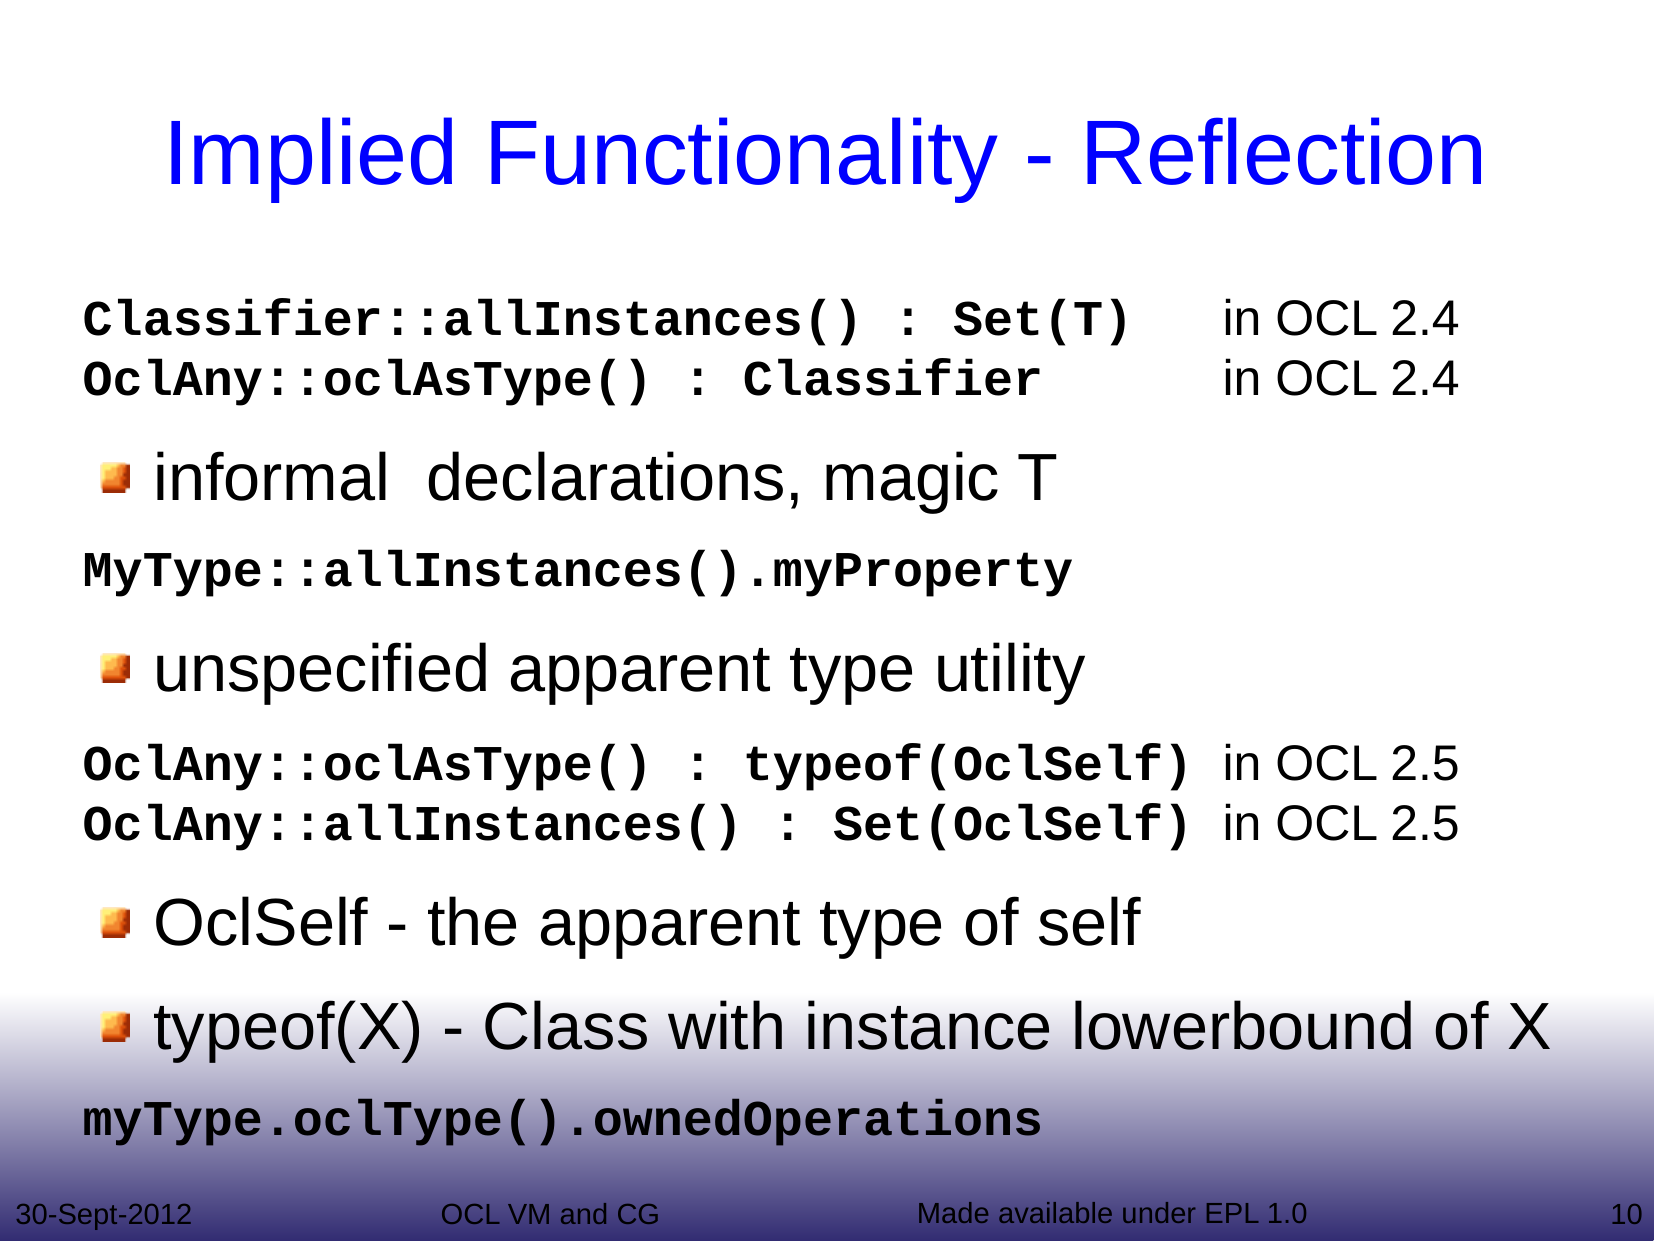

# Implied Functionality - Reflection
Classifier::allInstances() : Set(T) in OCL 2.4
OclAny::oclAsType() : Classifier in OCL 2.4
informal declarations, magic T
MyType::allInstances().myProperty
unspecified apparent type utility
OclAny::oclAsType() : typeof(OclSelf) in OCL 2.5
OclAny::allInstances() : Set(OclSelf) in OCL 2.5
OclSelf - the apparent type of self
typeof(X) - Class with instance lowerbound of X
myType.oclType().ownedOperations
30-Sept-2012
OCL VM and CG
10